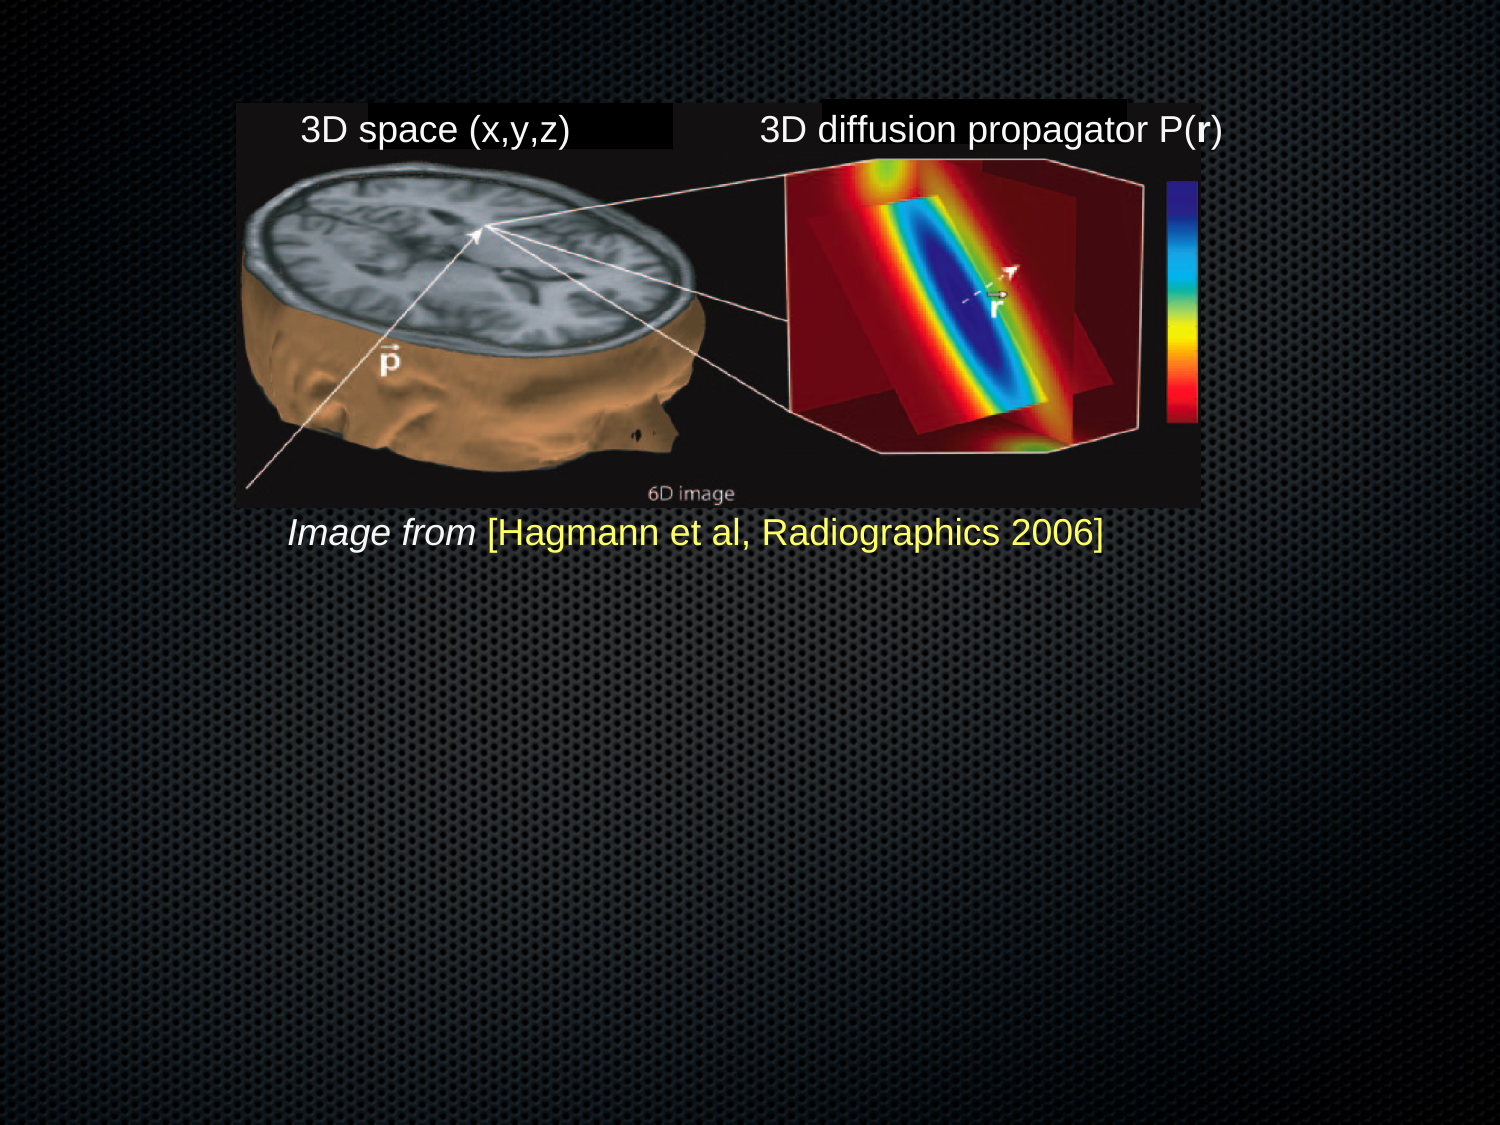

Image from [Hagmann et al, Radiographics 2006]
3D space (x,y,z)
3D diffusion propagator P(r)